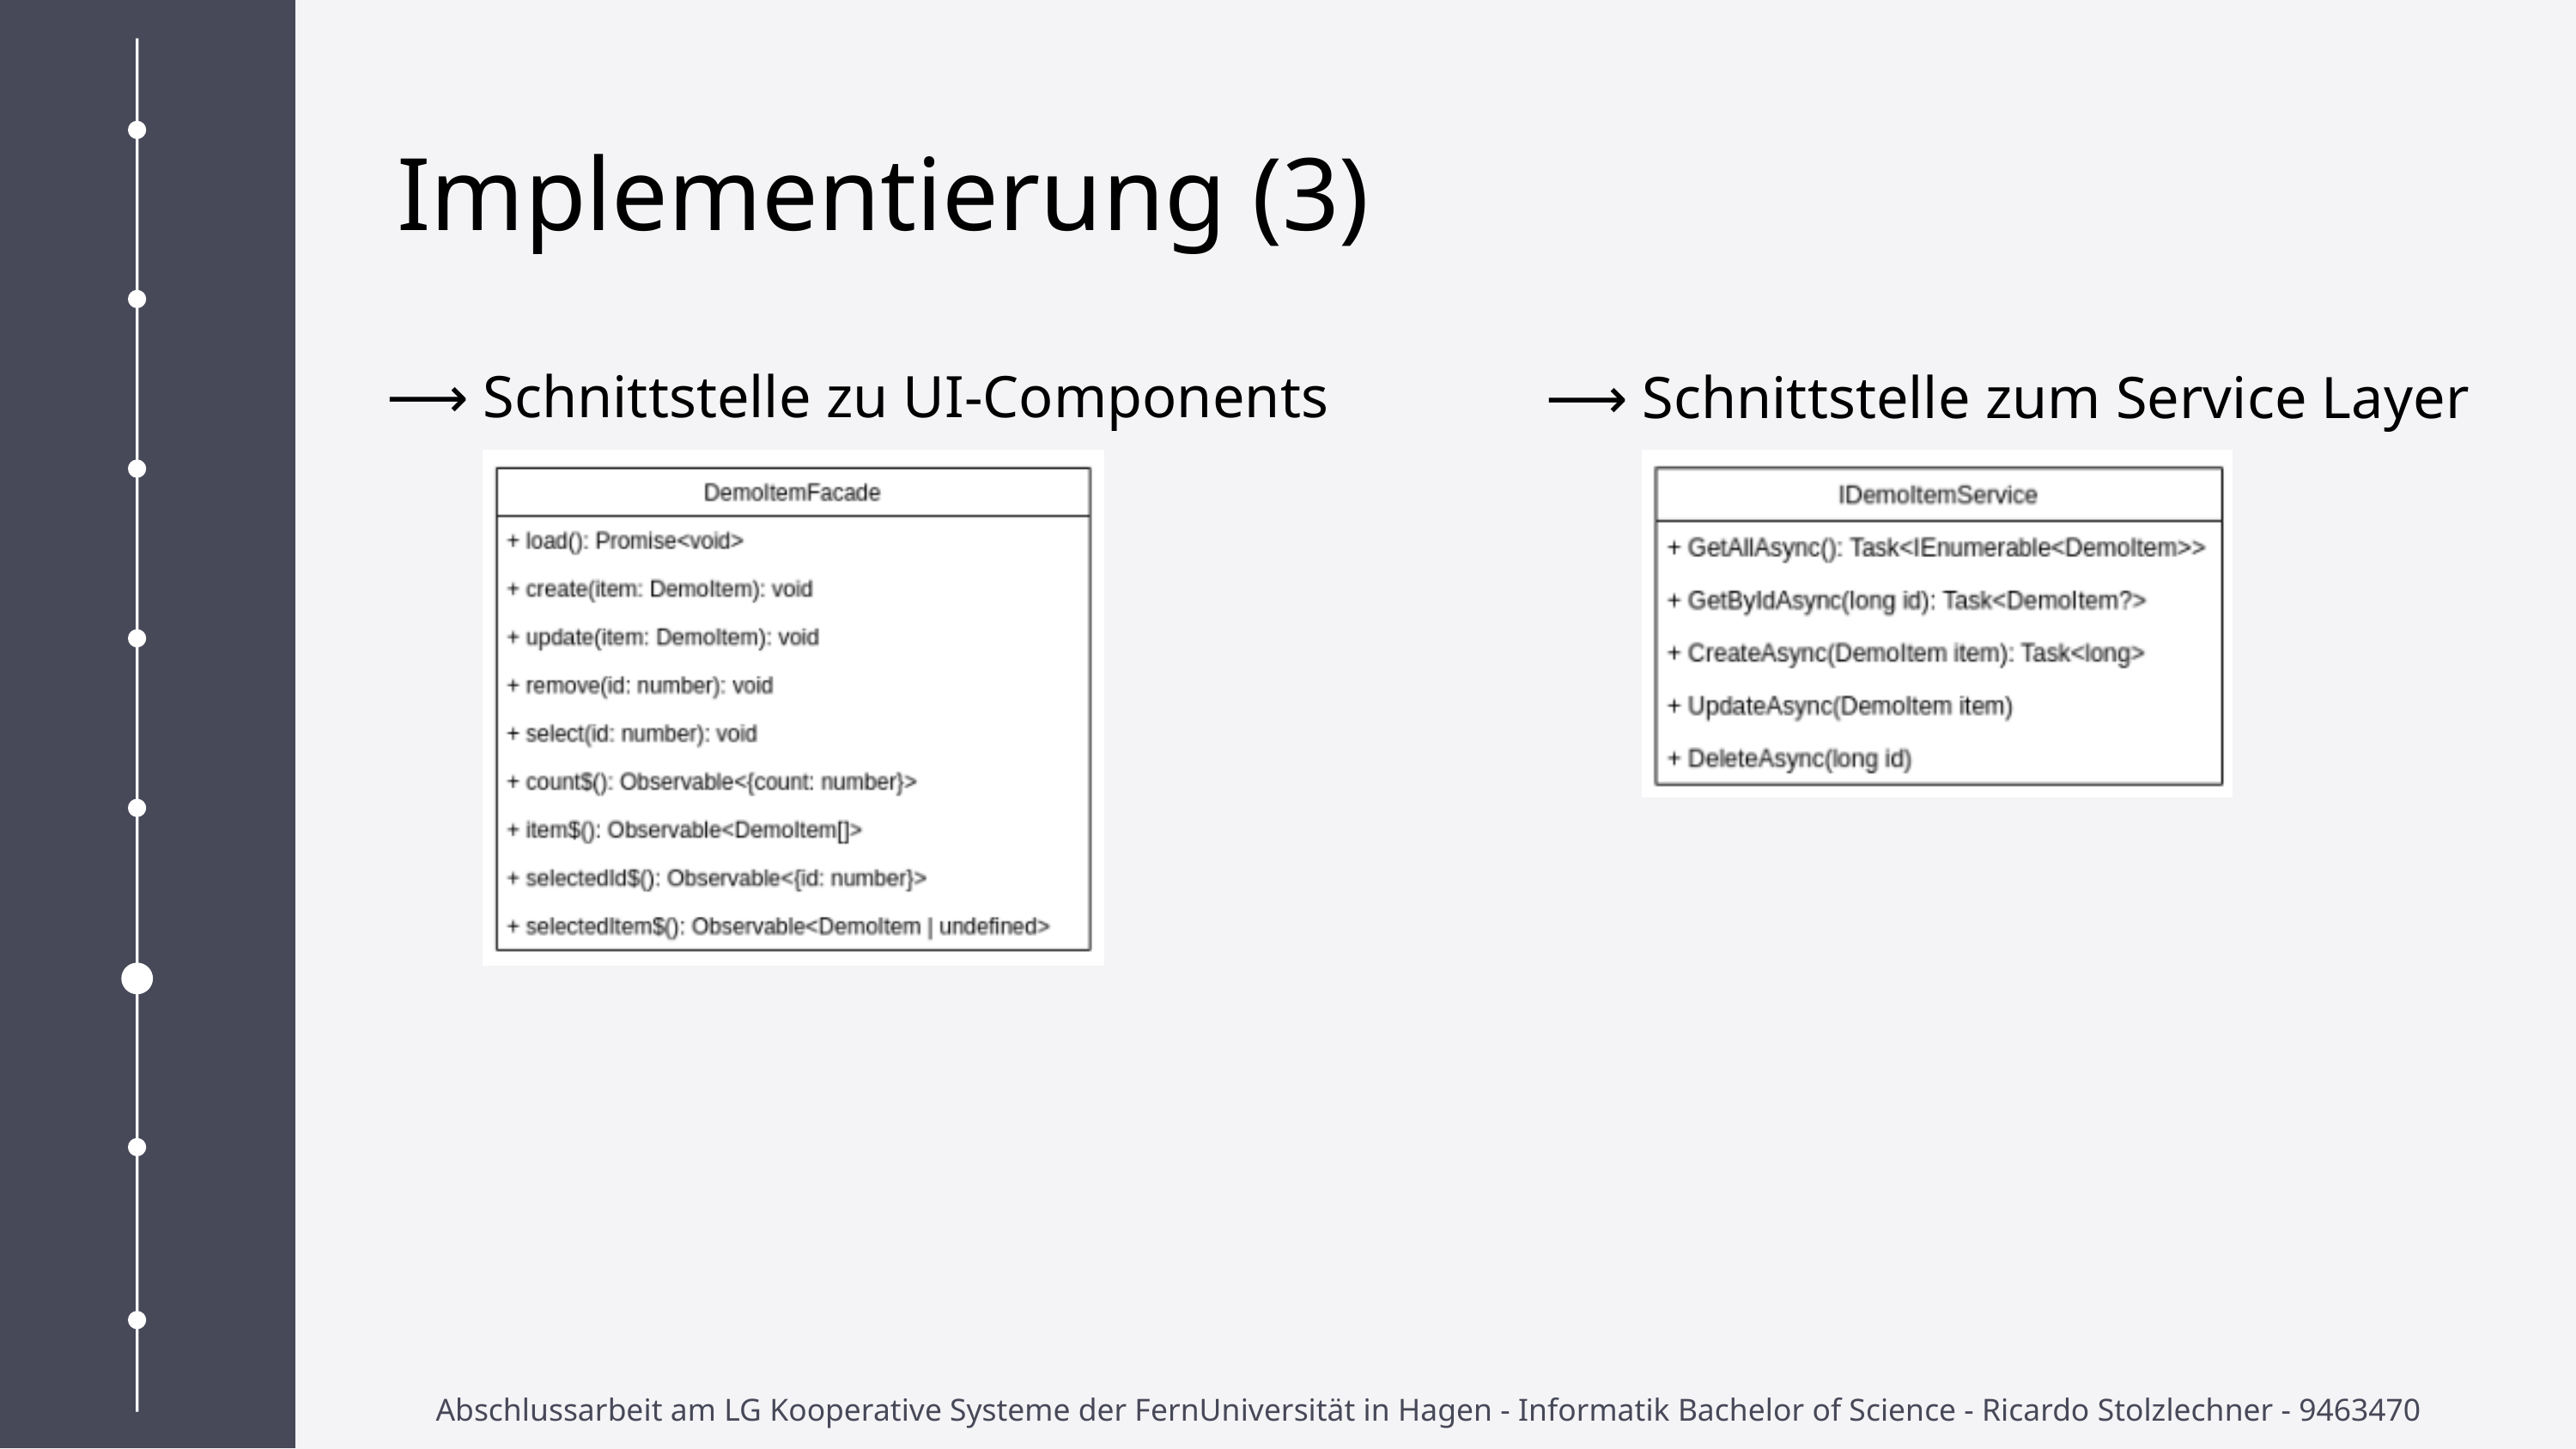

Implementierung (3)
⟶ Schnittstelle zu UI-Components
⟶ Schnittstelle zum Service Layer
Abschlussarbeit am LG Kooperative Systeme der FernUniversität in Hagen - Informatik Bachelor of Science - Ricardo Stolzlechner - 9463470